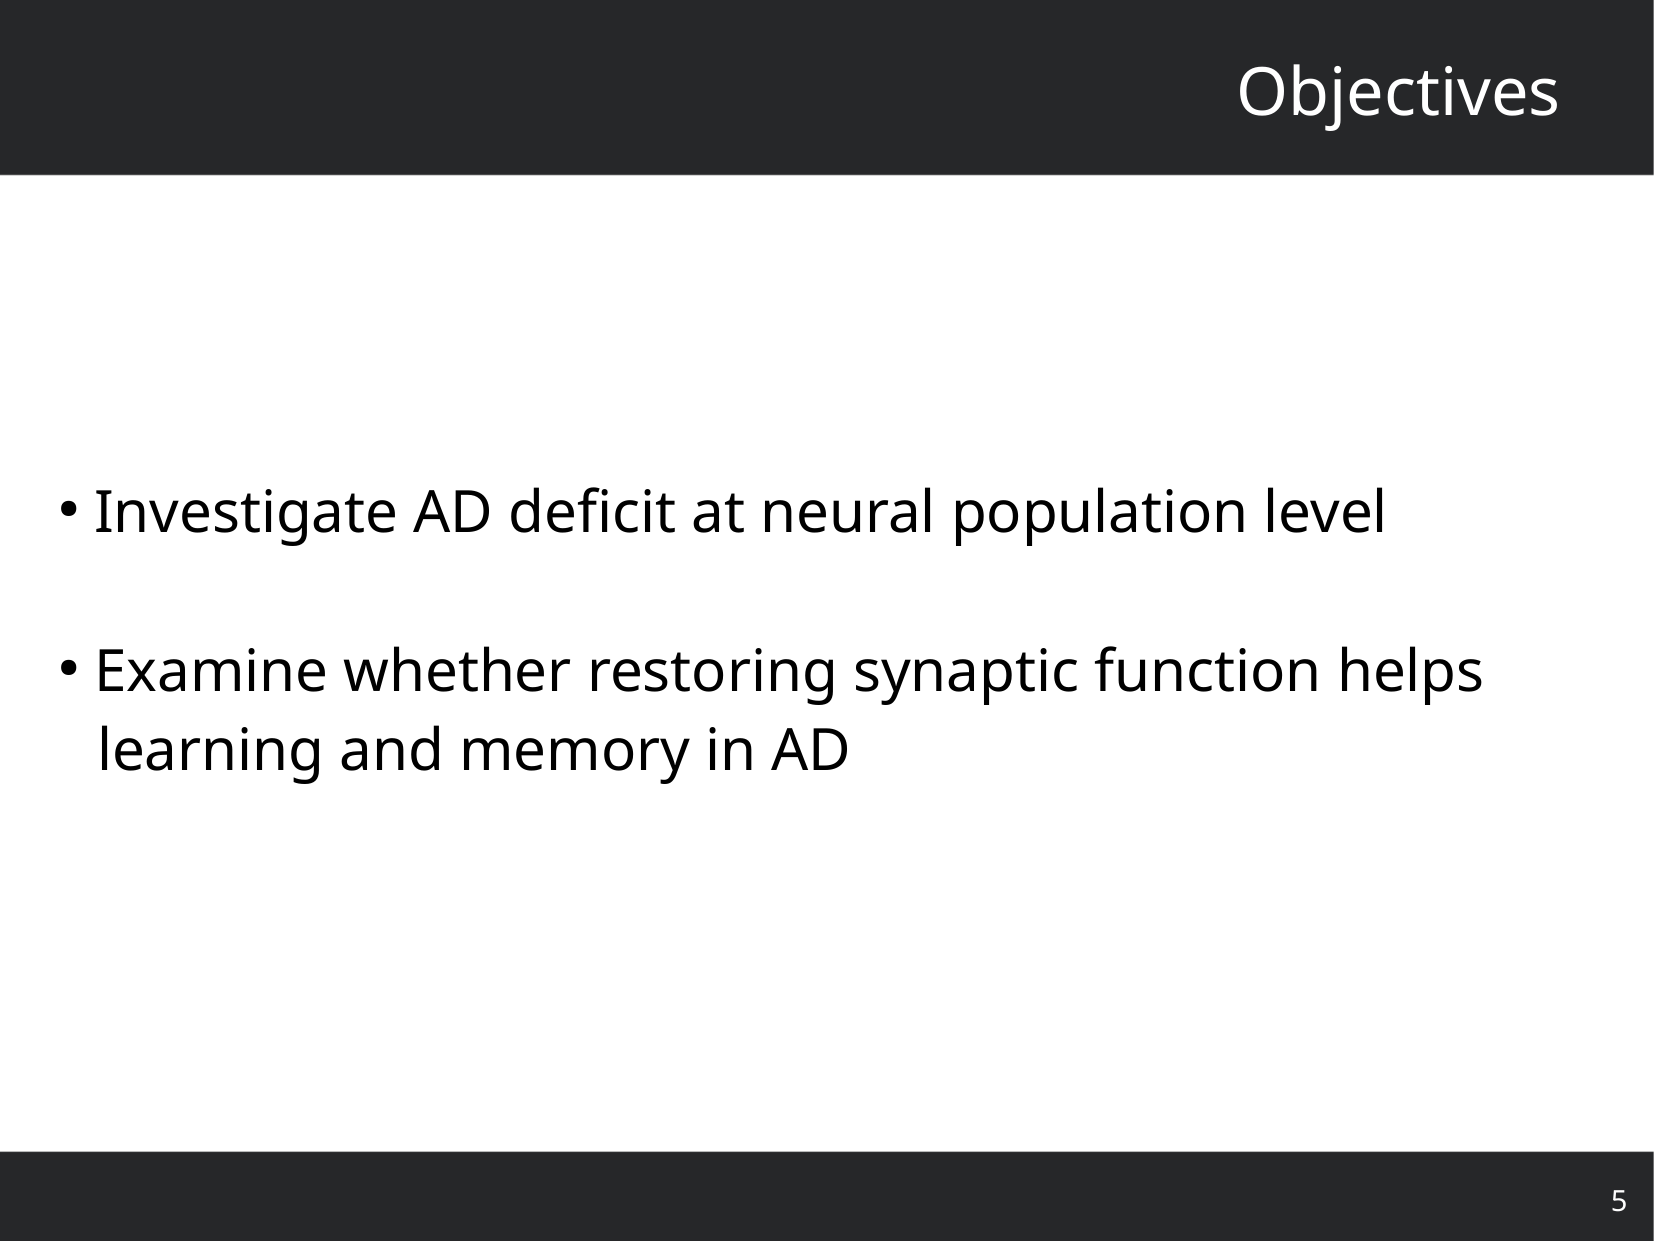

Objectives
 Investigate AD deficit at neural population level
 Examine whether restoring synaptic function helps learning and memory in AD
5